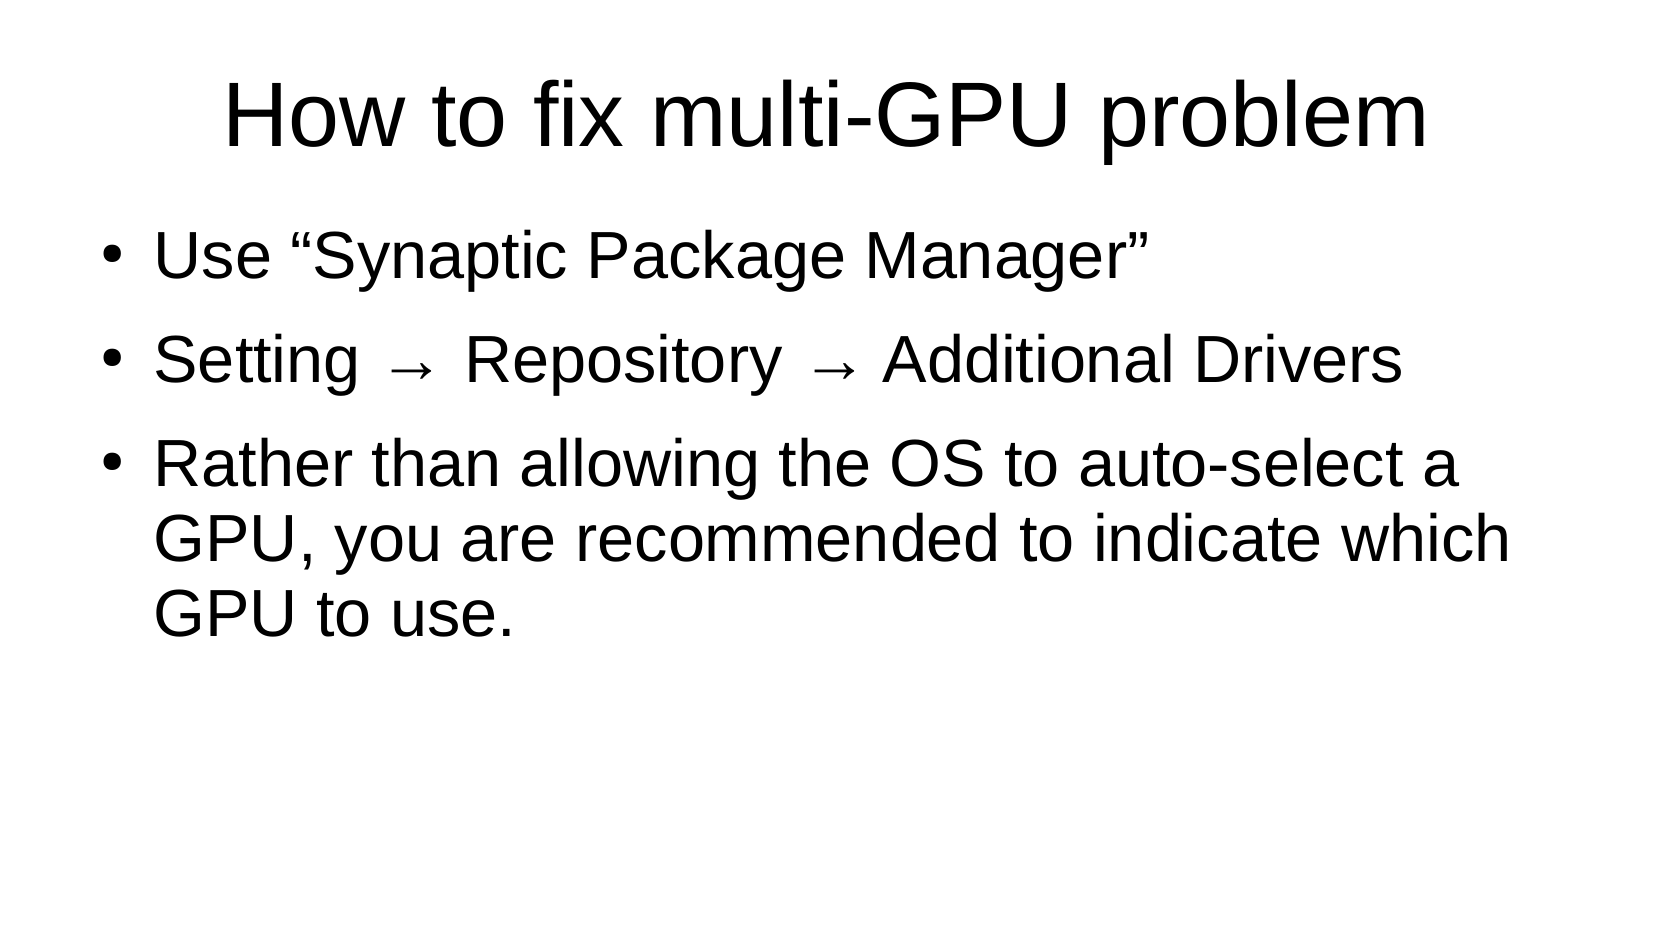

# How to fix multi-GPU problem
Use “Synaptic Package Manager”
Setting → Repository → Additional Drivers
Rather than allowing the OS to auto-select a GPU, you are recommended to indicate which GPU to use.